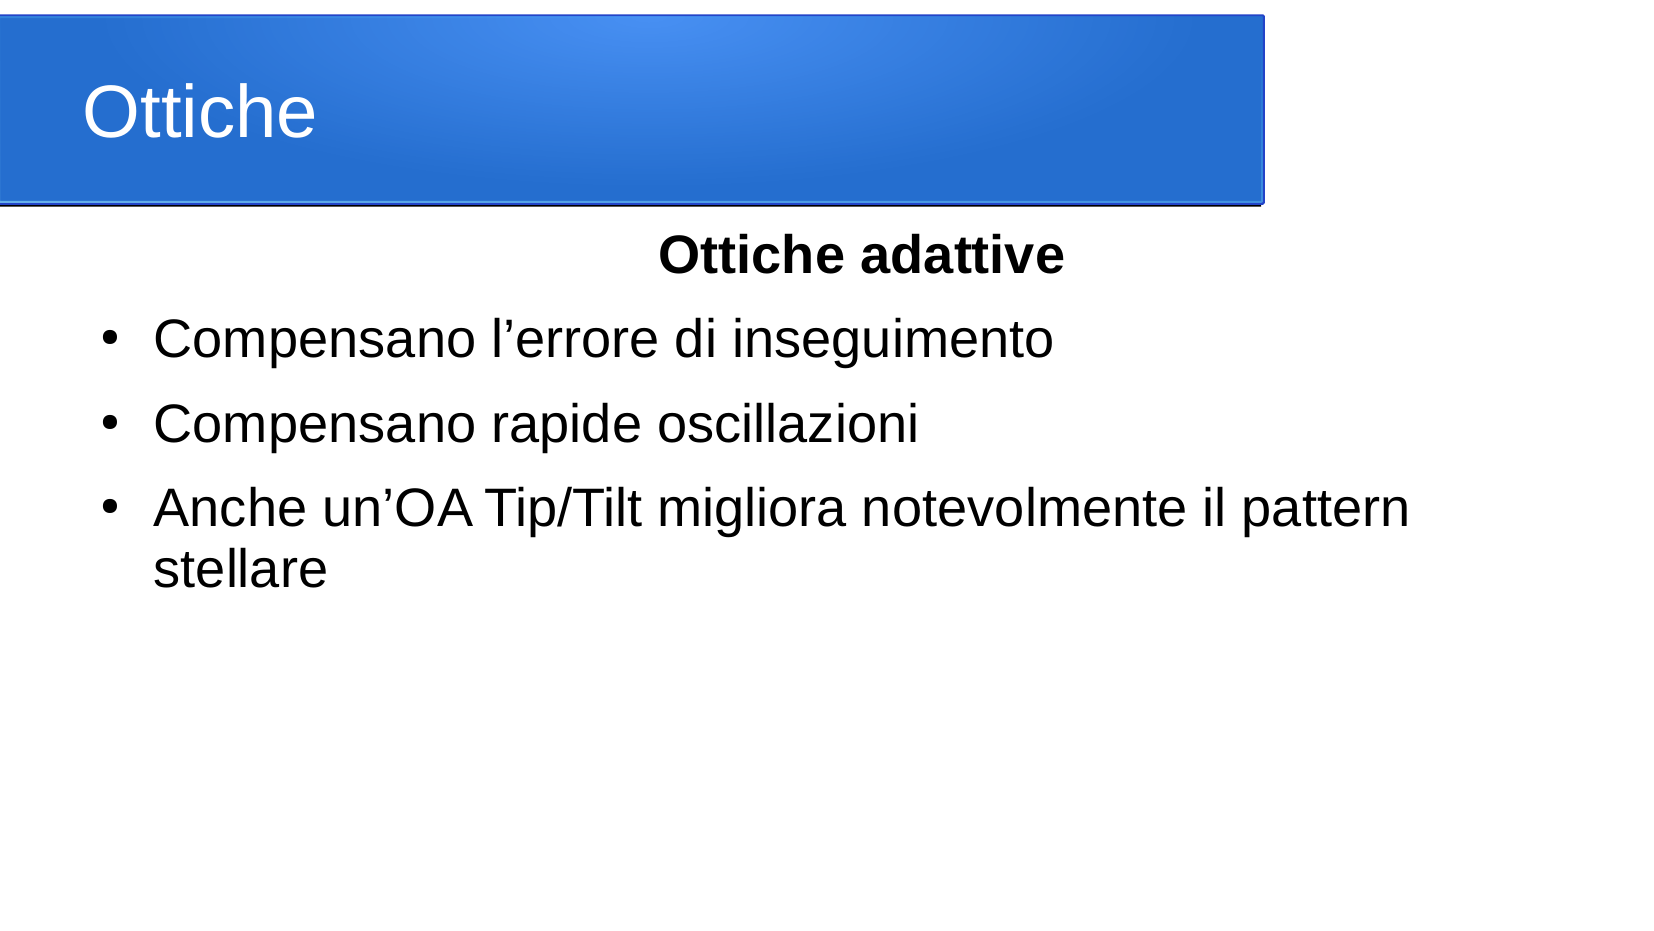

# Ottiche
Ottiche adattive
Compensano l’errore di inseguimento
Compensano rapide oscillazioni
Anche un’OA Tip/Tilt migliora notevolmente il pattern stellare